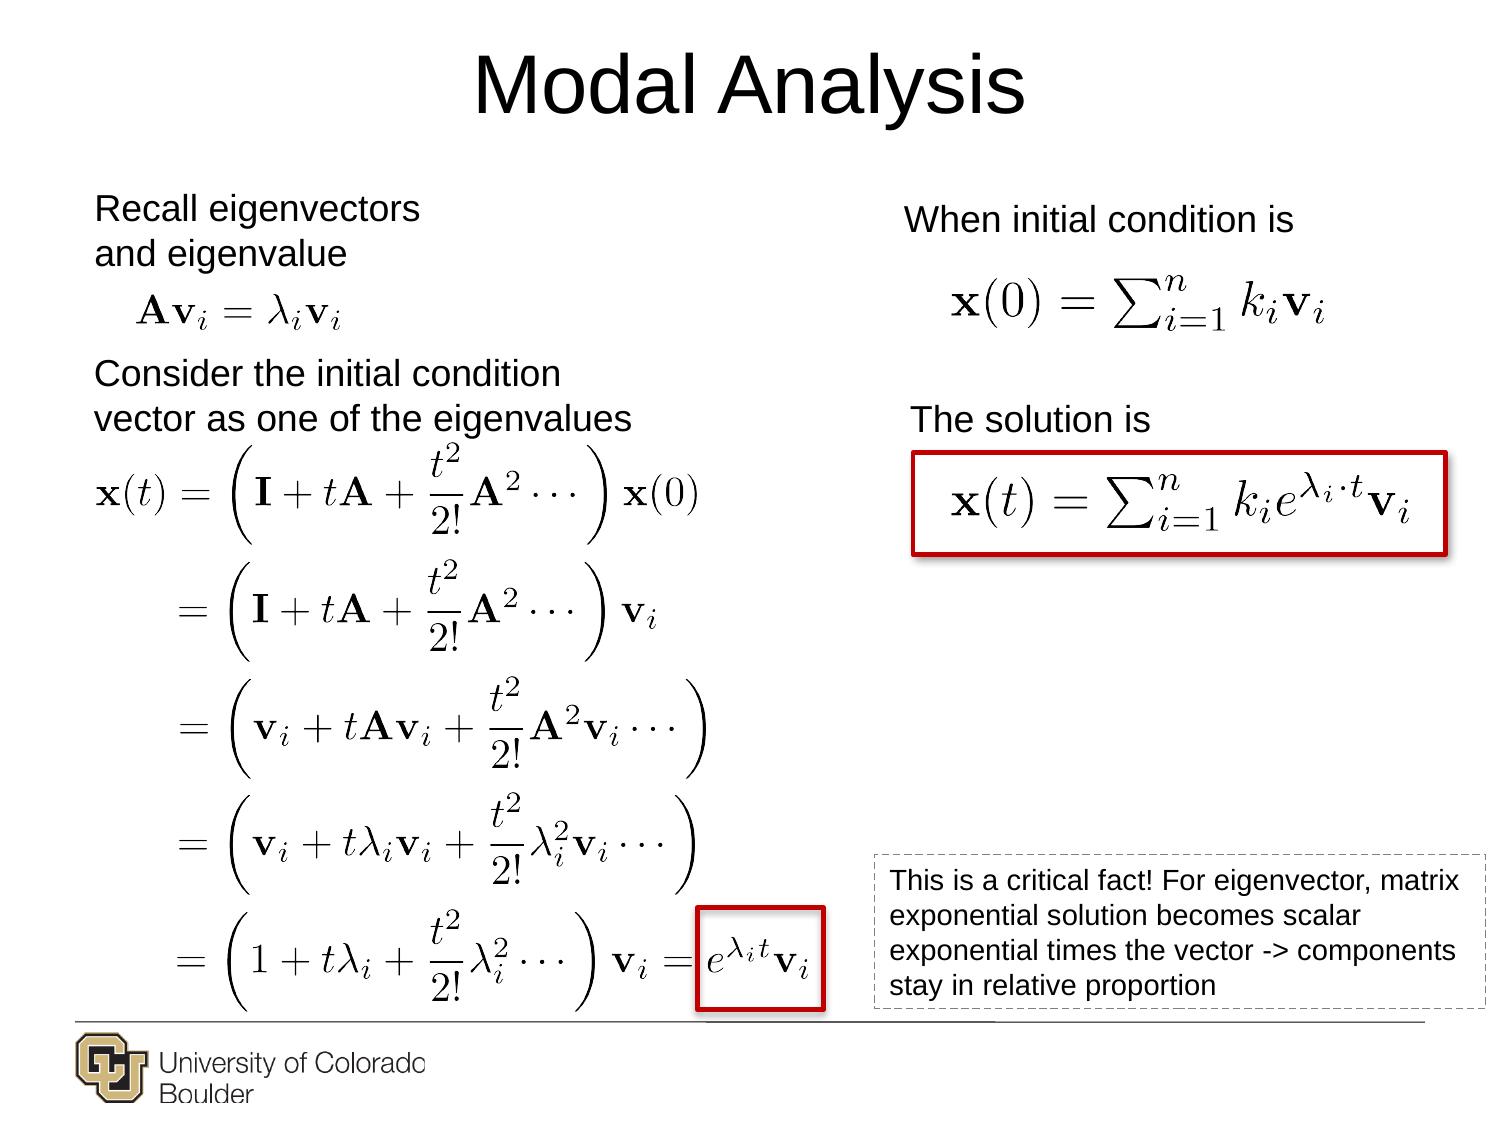

# Modal Analysis
Recall eigenvectors and eigenvalue
When initial condition is
Consider the initial condition vector as one of the eigenvalues
The solution is
This is a critical fact! For eigenvector, matrix exponential solution becomes scalar exponential times the vector -> components stay in relative proportion